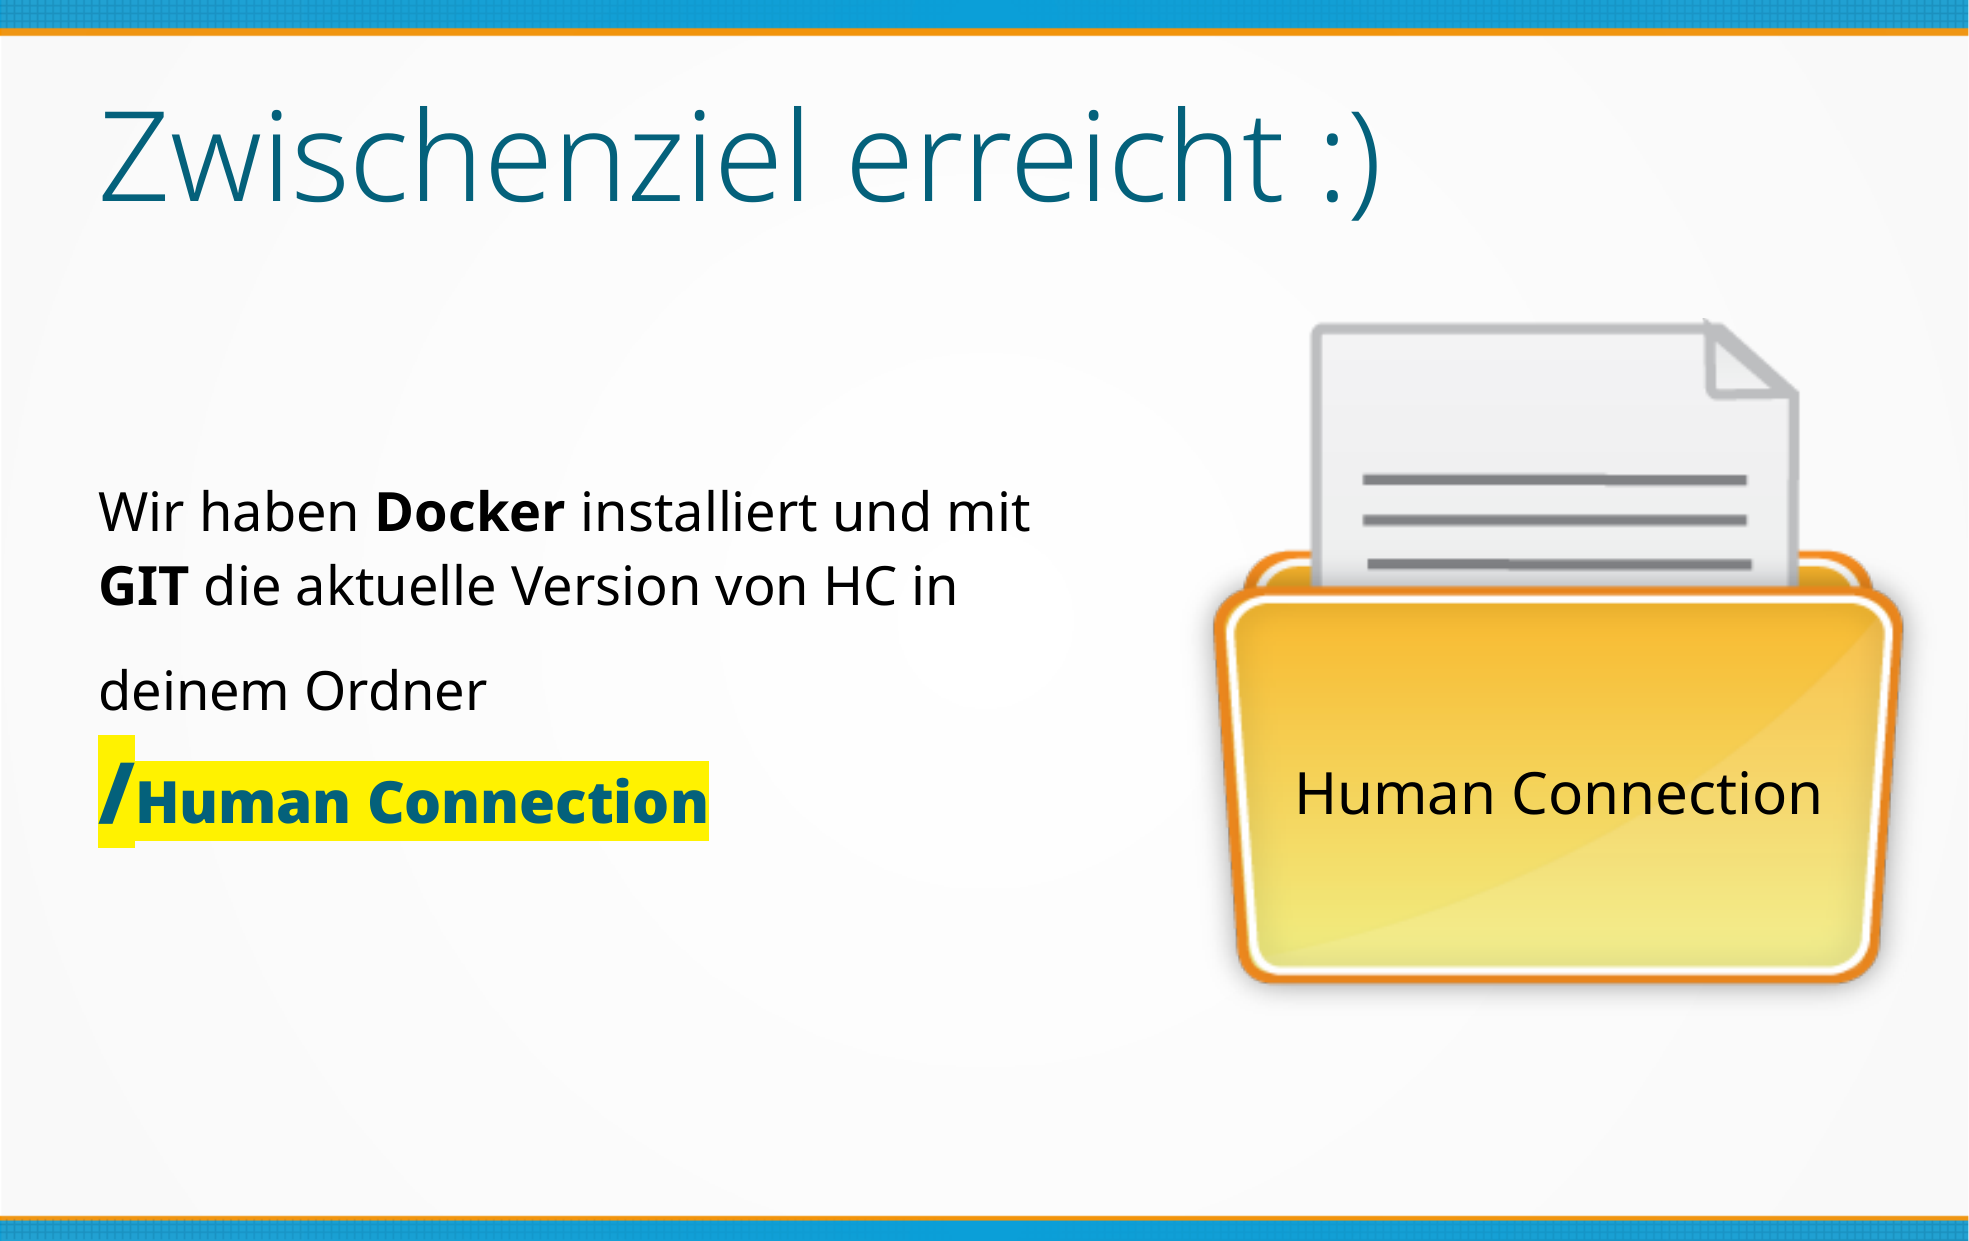

# Zwischenziel erreicht :)
Wir haben Docker installiert und mit GIT die aktuelle Version von HC in deinem Ordner
/Human Connection
Human Connection